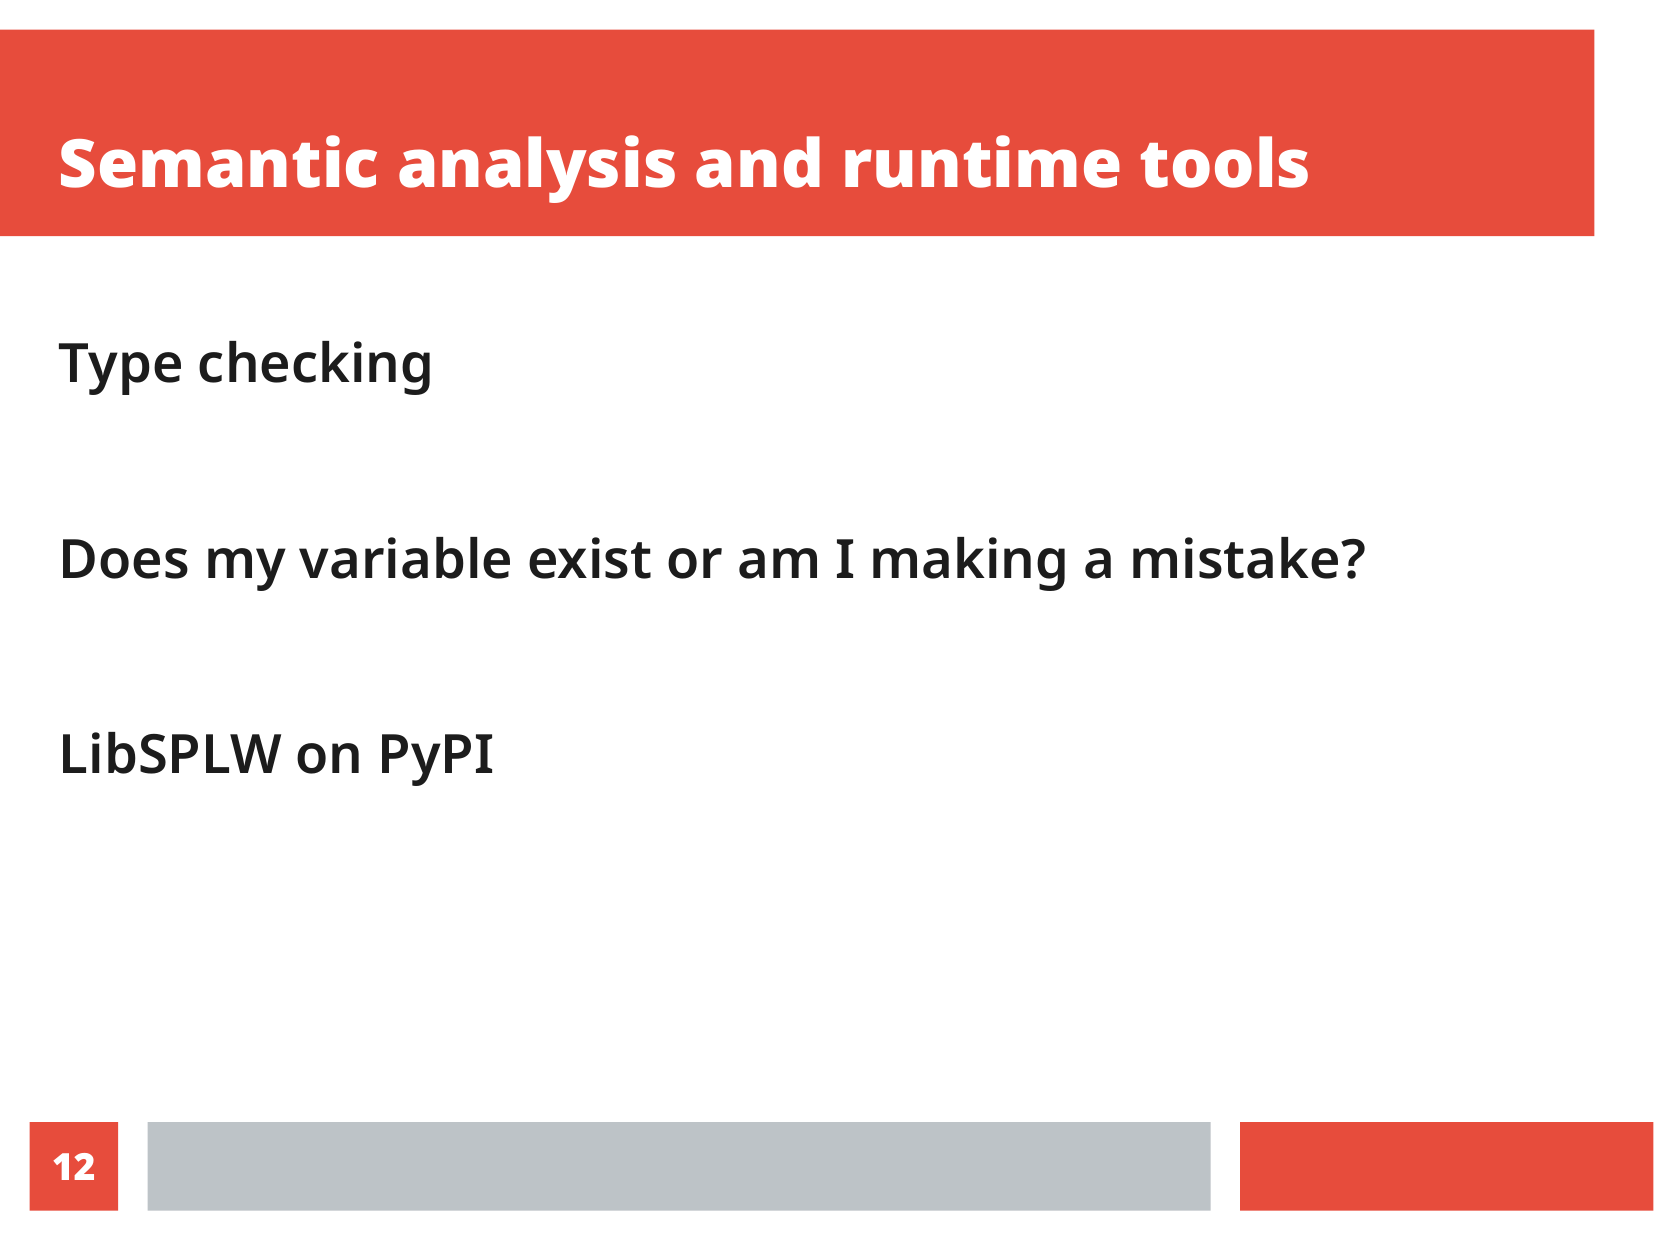

# Semantic analysis and runtime tools
Type checking
Does my variable exist or am I making a mistake?
LibSPLW on PyPI
12